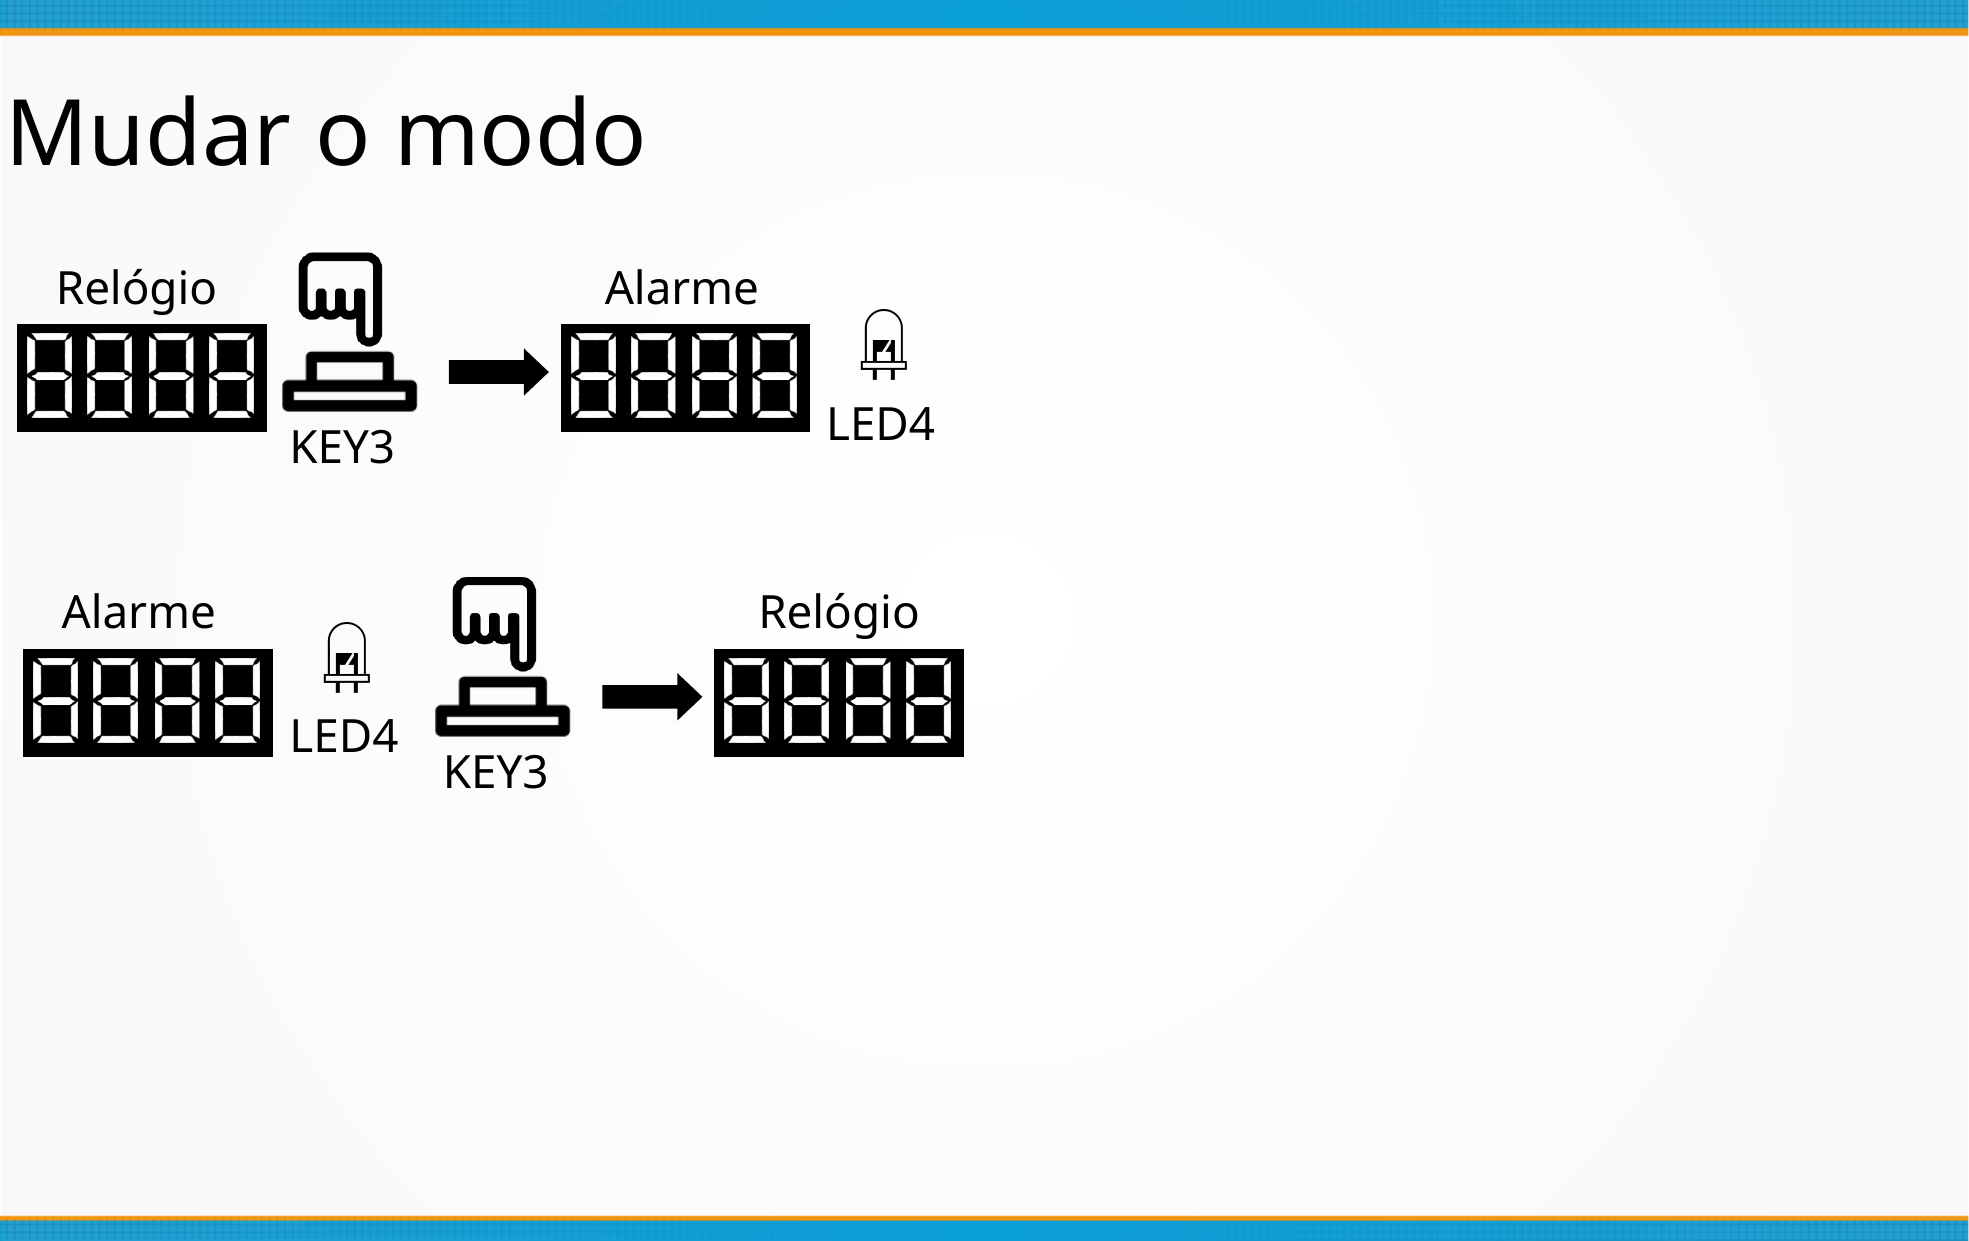

Mudar o modo
Relógio
Alarme
LED4
KEY3
Alarme
Relógio
LED4
KEY3